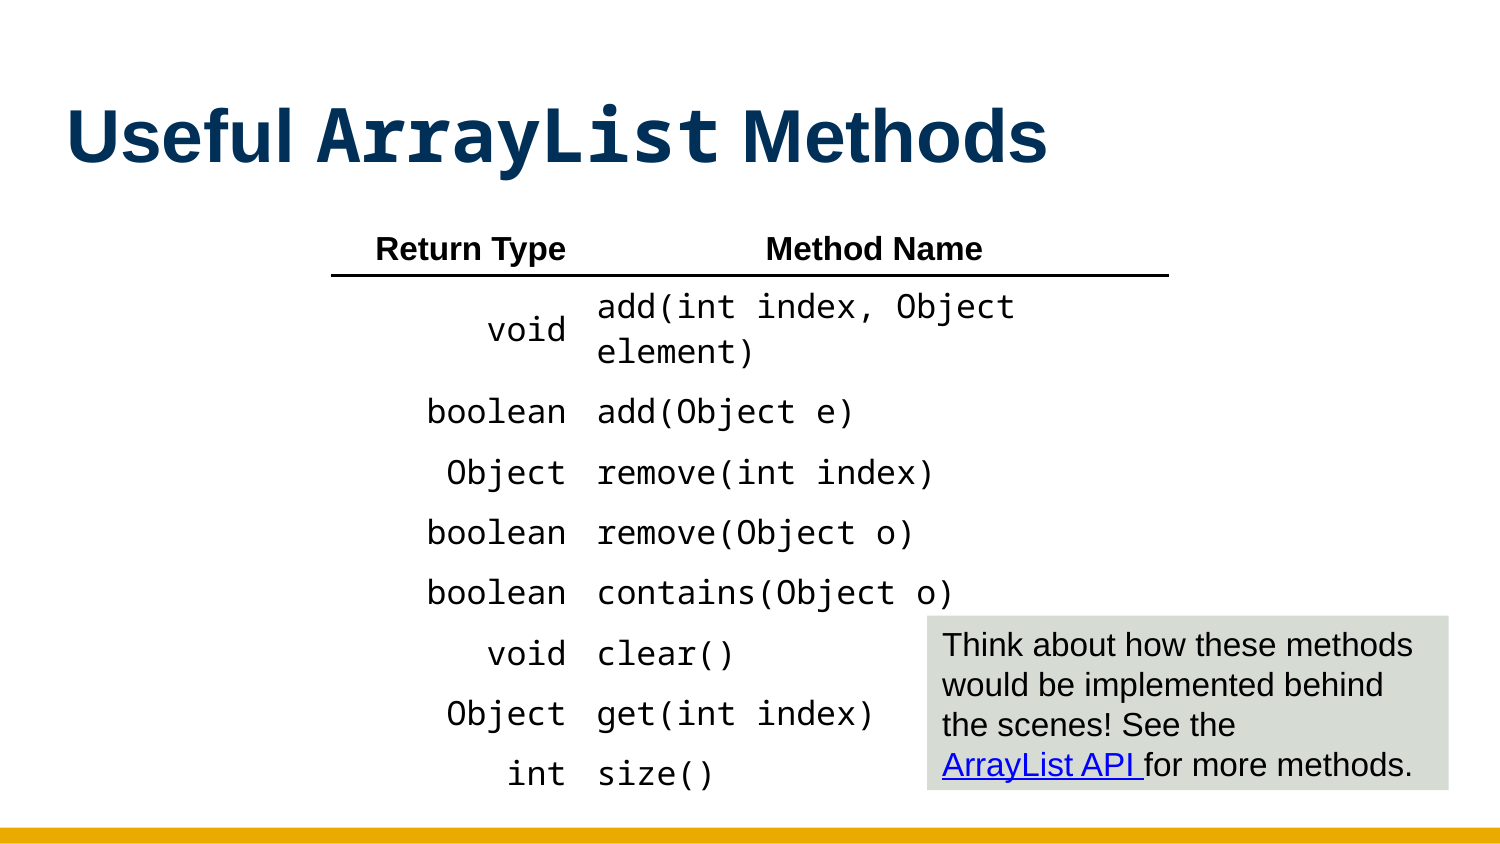

# Useful ArrayList Methods
| Return Type | Method Name |
| --- | --- |
| void | add(int index, Object element) |
| boolean | add(Object e) |
| Object | remove(int index) |
| boolean | remove(Object o) |
| boolean | contains(Object o) |
| void | clear() |
| Object | get(int index) |
| int | size() |
Think about how these methods would be implemented behind the scenes! See the ArrayList API for more methods.